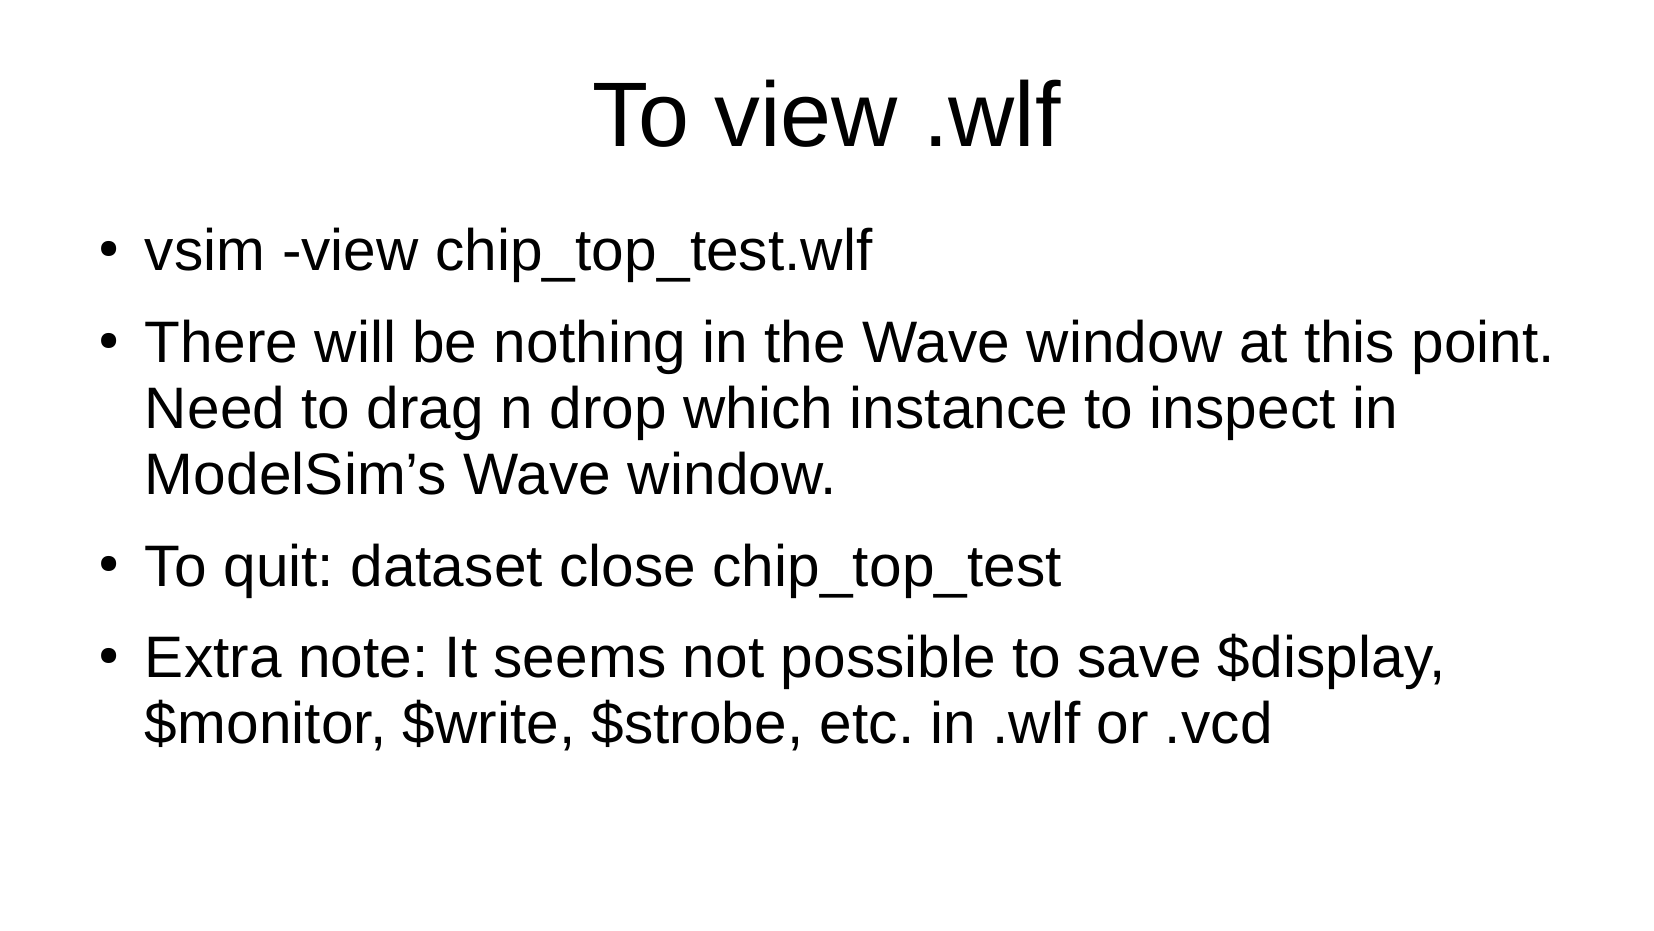

# To view .wlf
vsim -view chip_top_test.wlf
There will be nothing in the Wave window at this point. Need to drag n drop which instance to inspect in ModelSim’s Wave window.
To quit: dataset close chip_top_test
Extra note: It seems not possible to save $display, $monitor, $write, $strobe, etc. in .wlf or .vcd